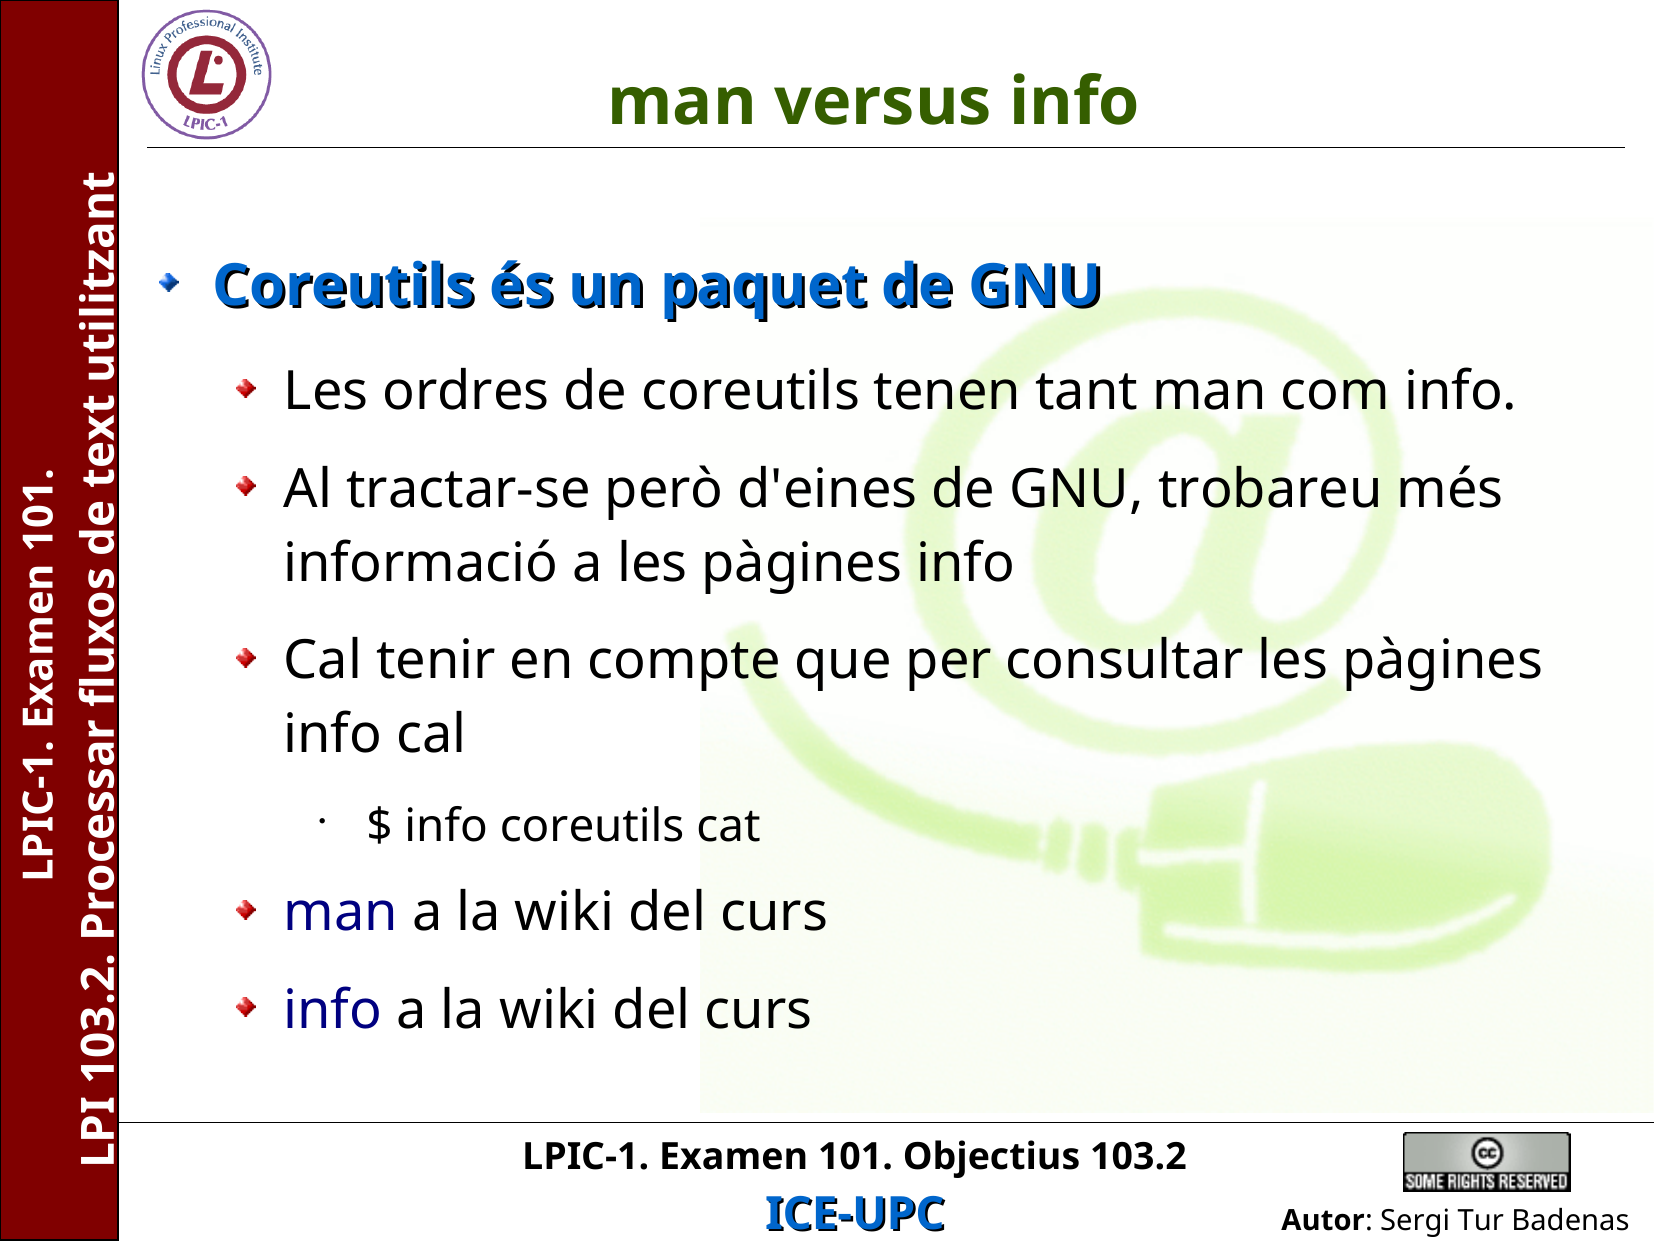

# man versus info
Coreutils és un paquet de GNU
Les ordres de coreutils tenen tant man com info.
Al tractar-se però d'eines de GNU, trobareu més informació a les pàgines info
Cal tenir en compte que per consultar les pàgines info cal
 $ info coreutils cat
man a la wiki del curs
info a la wiki del curs